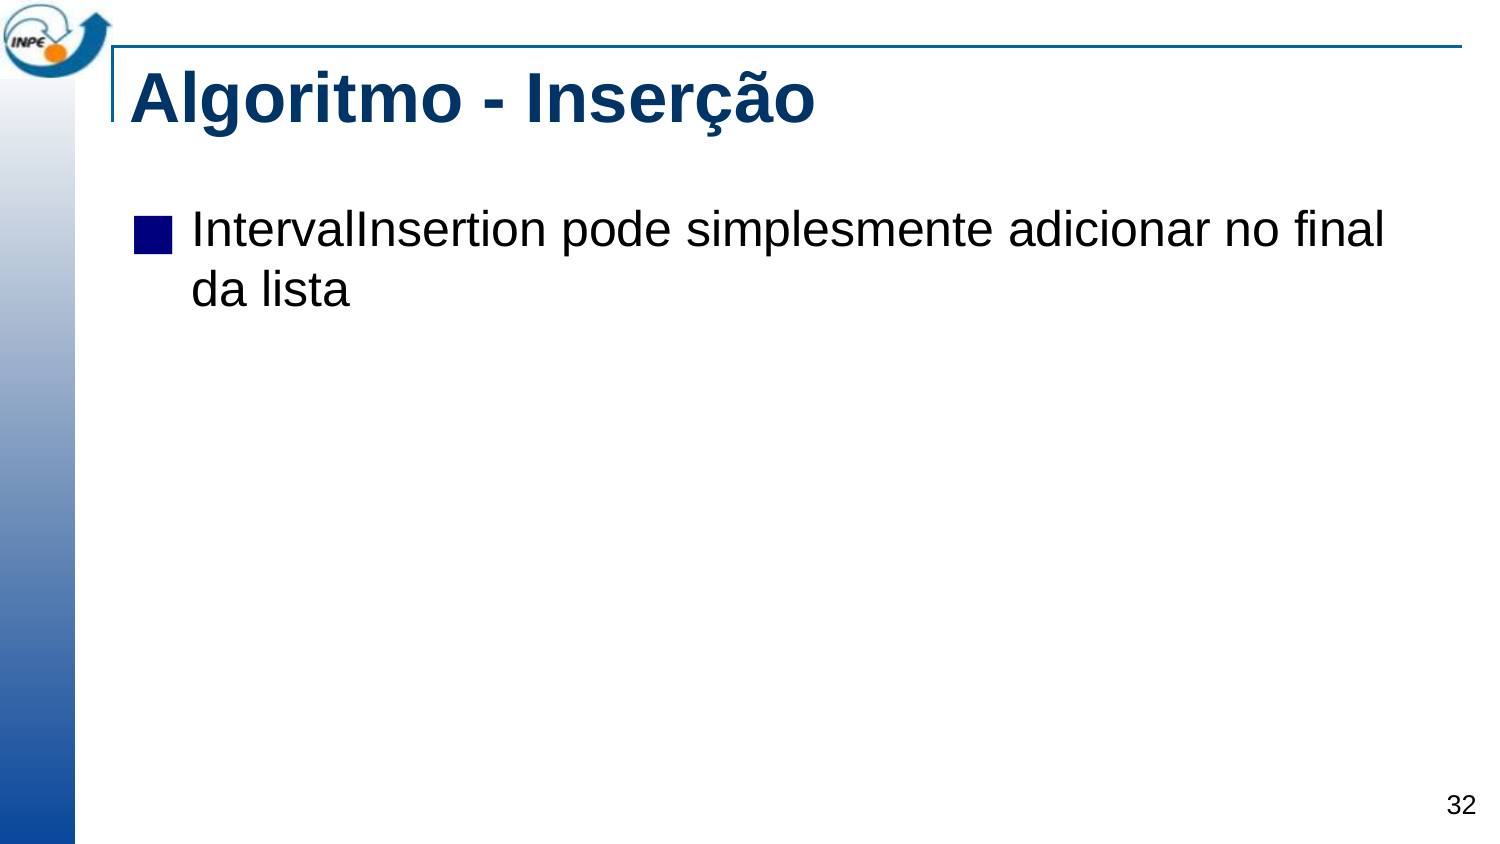

# Algoritmo - Inserção
IntervalInsertion pode simplesmente adicionar no final da lista